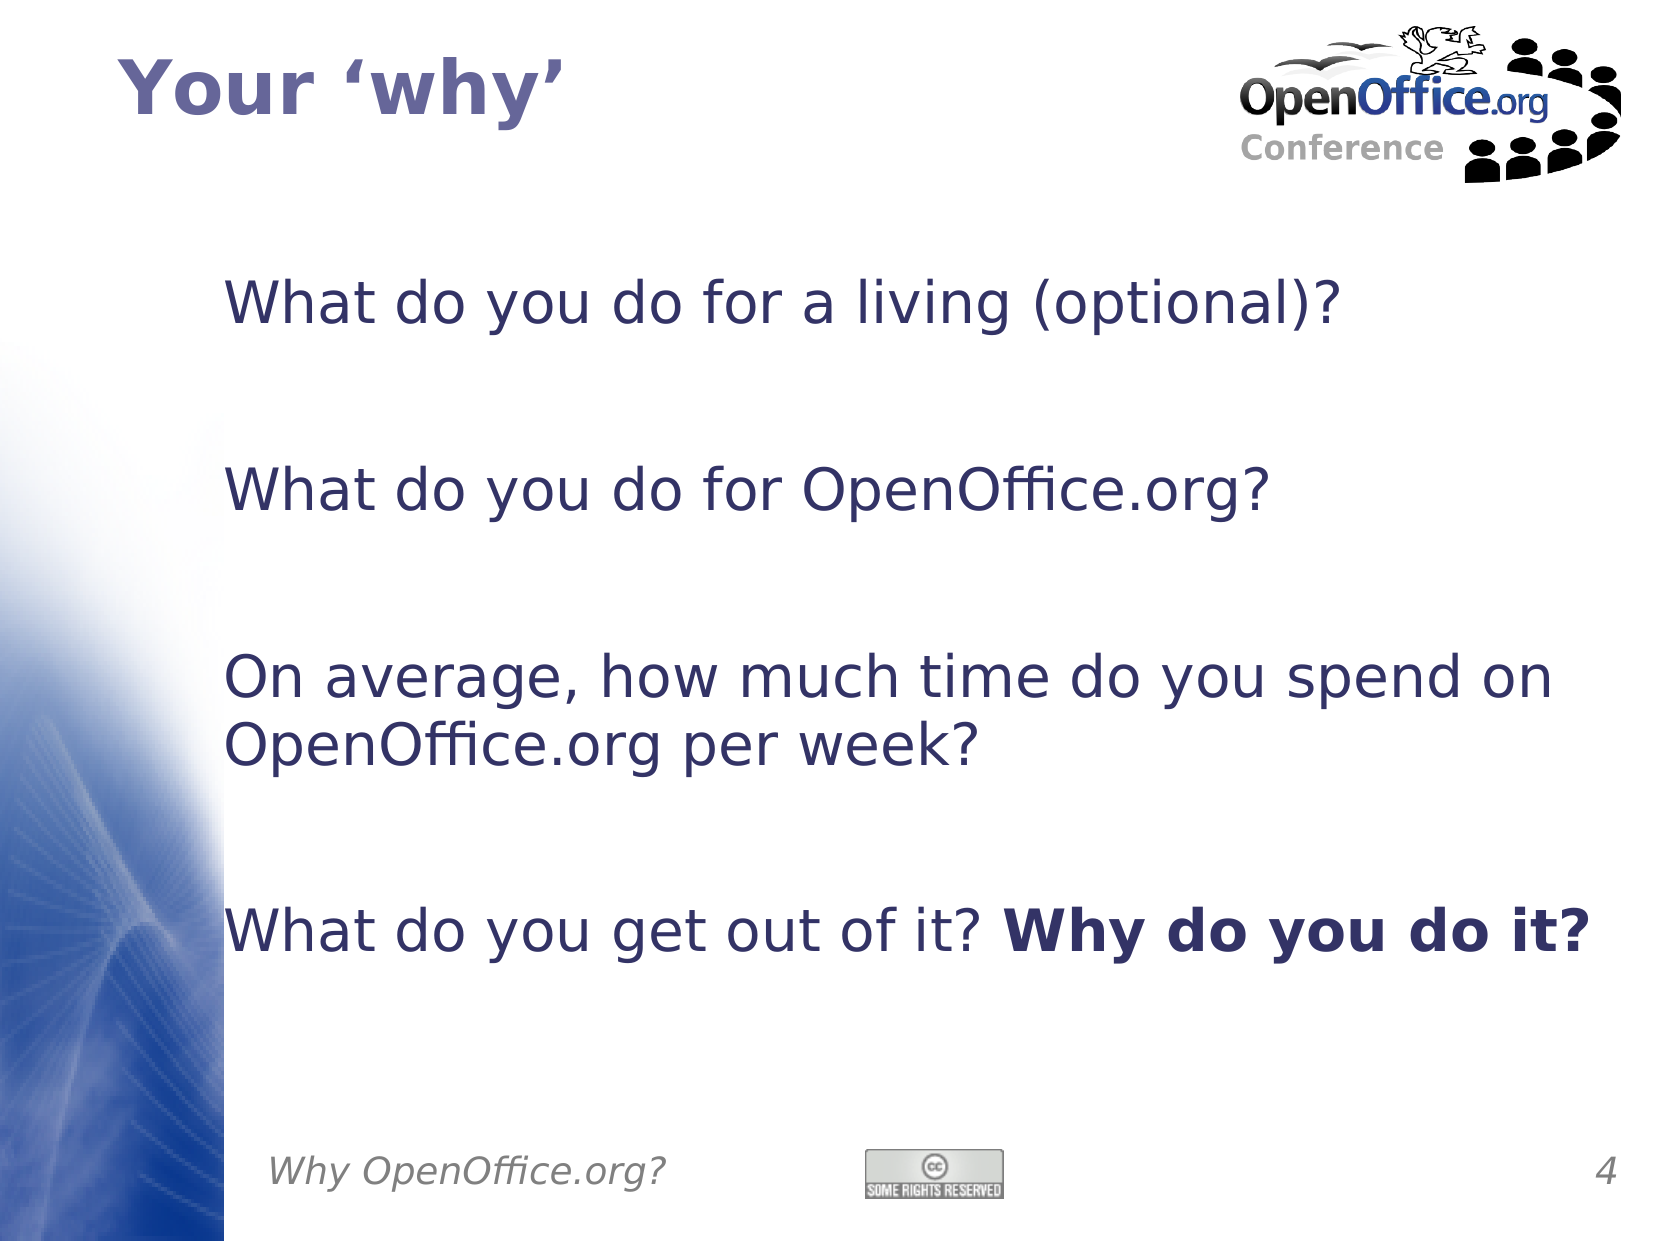

# Your ‘why’
What do you do for a living (optional)?
What do you do for OpenOffice.org?
On average, how much time do you spend on OpenOffice.org per week?
What do you get out of it? Why do you do it?